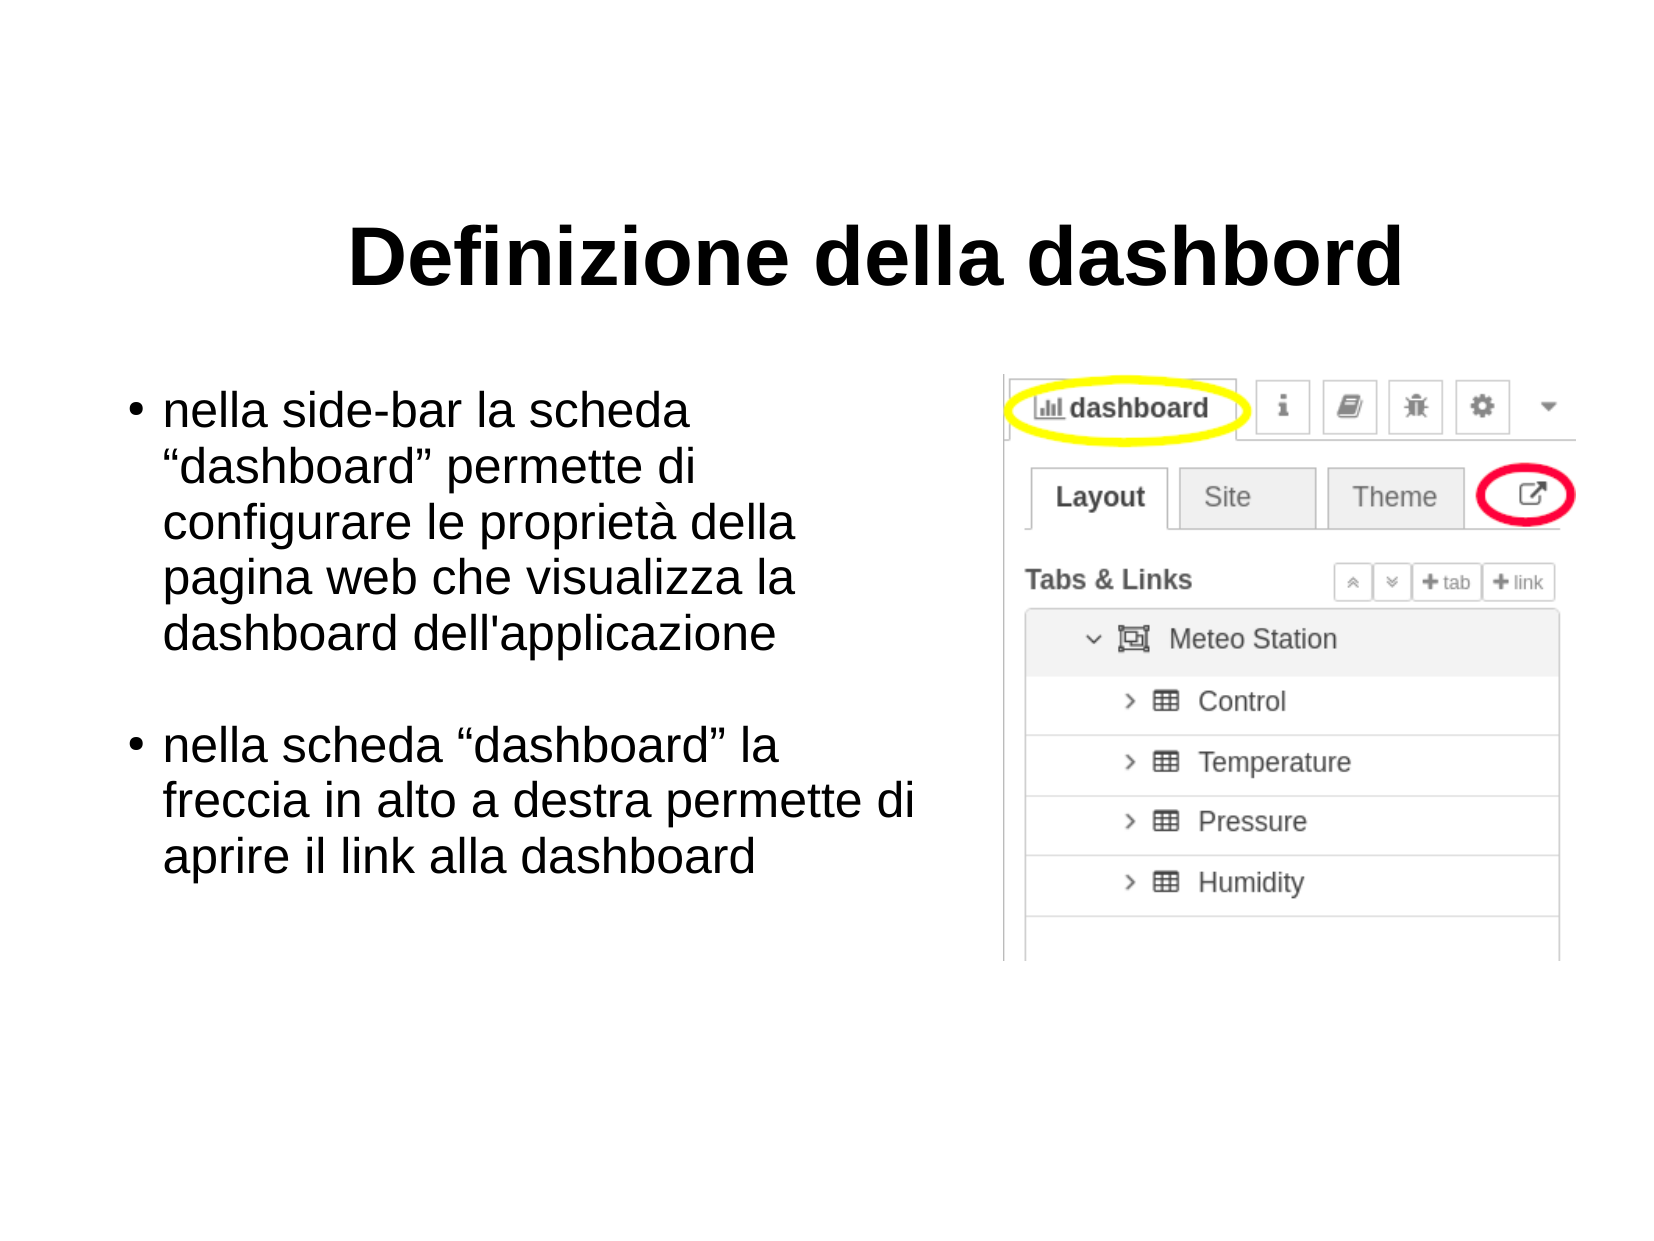

Definizione della dashbord
nella side-bar la scheda “dashboard” permette di configurare le proprietà della pagina web che visualizza la dashboard dell'applicazione
nella scheda “dashboard” la freccia in alto a destra permette di aprire il link alla dashboard